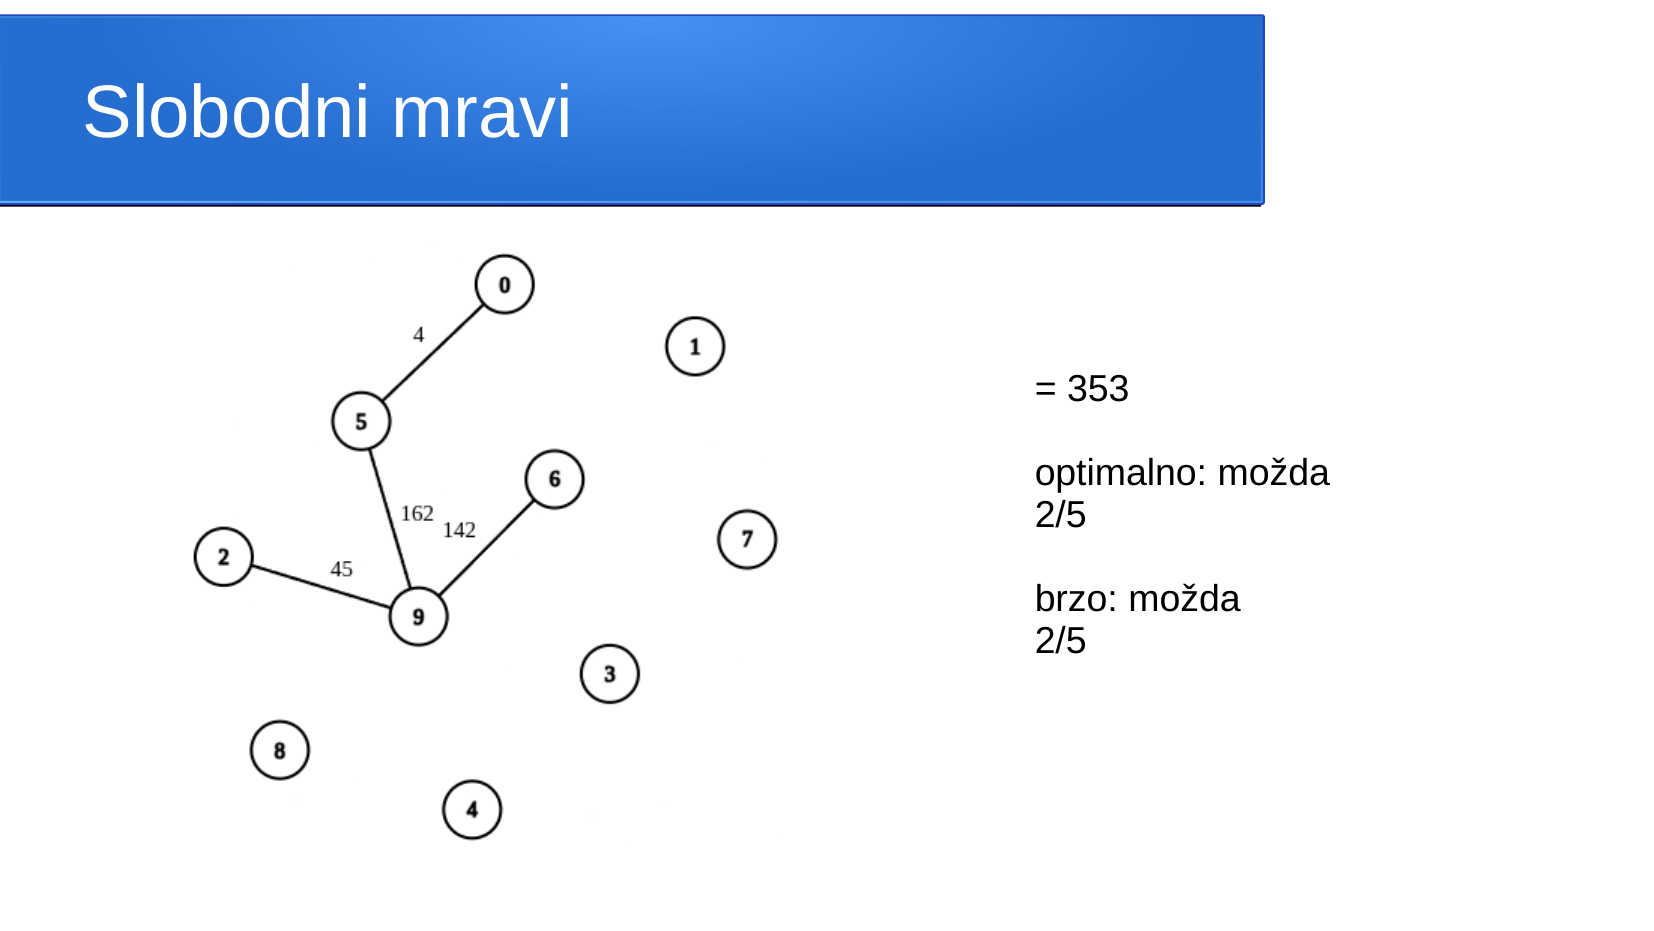

# Slobodni mravi
= 353
optimalno: možda
2/5
brzo: možda
2/5